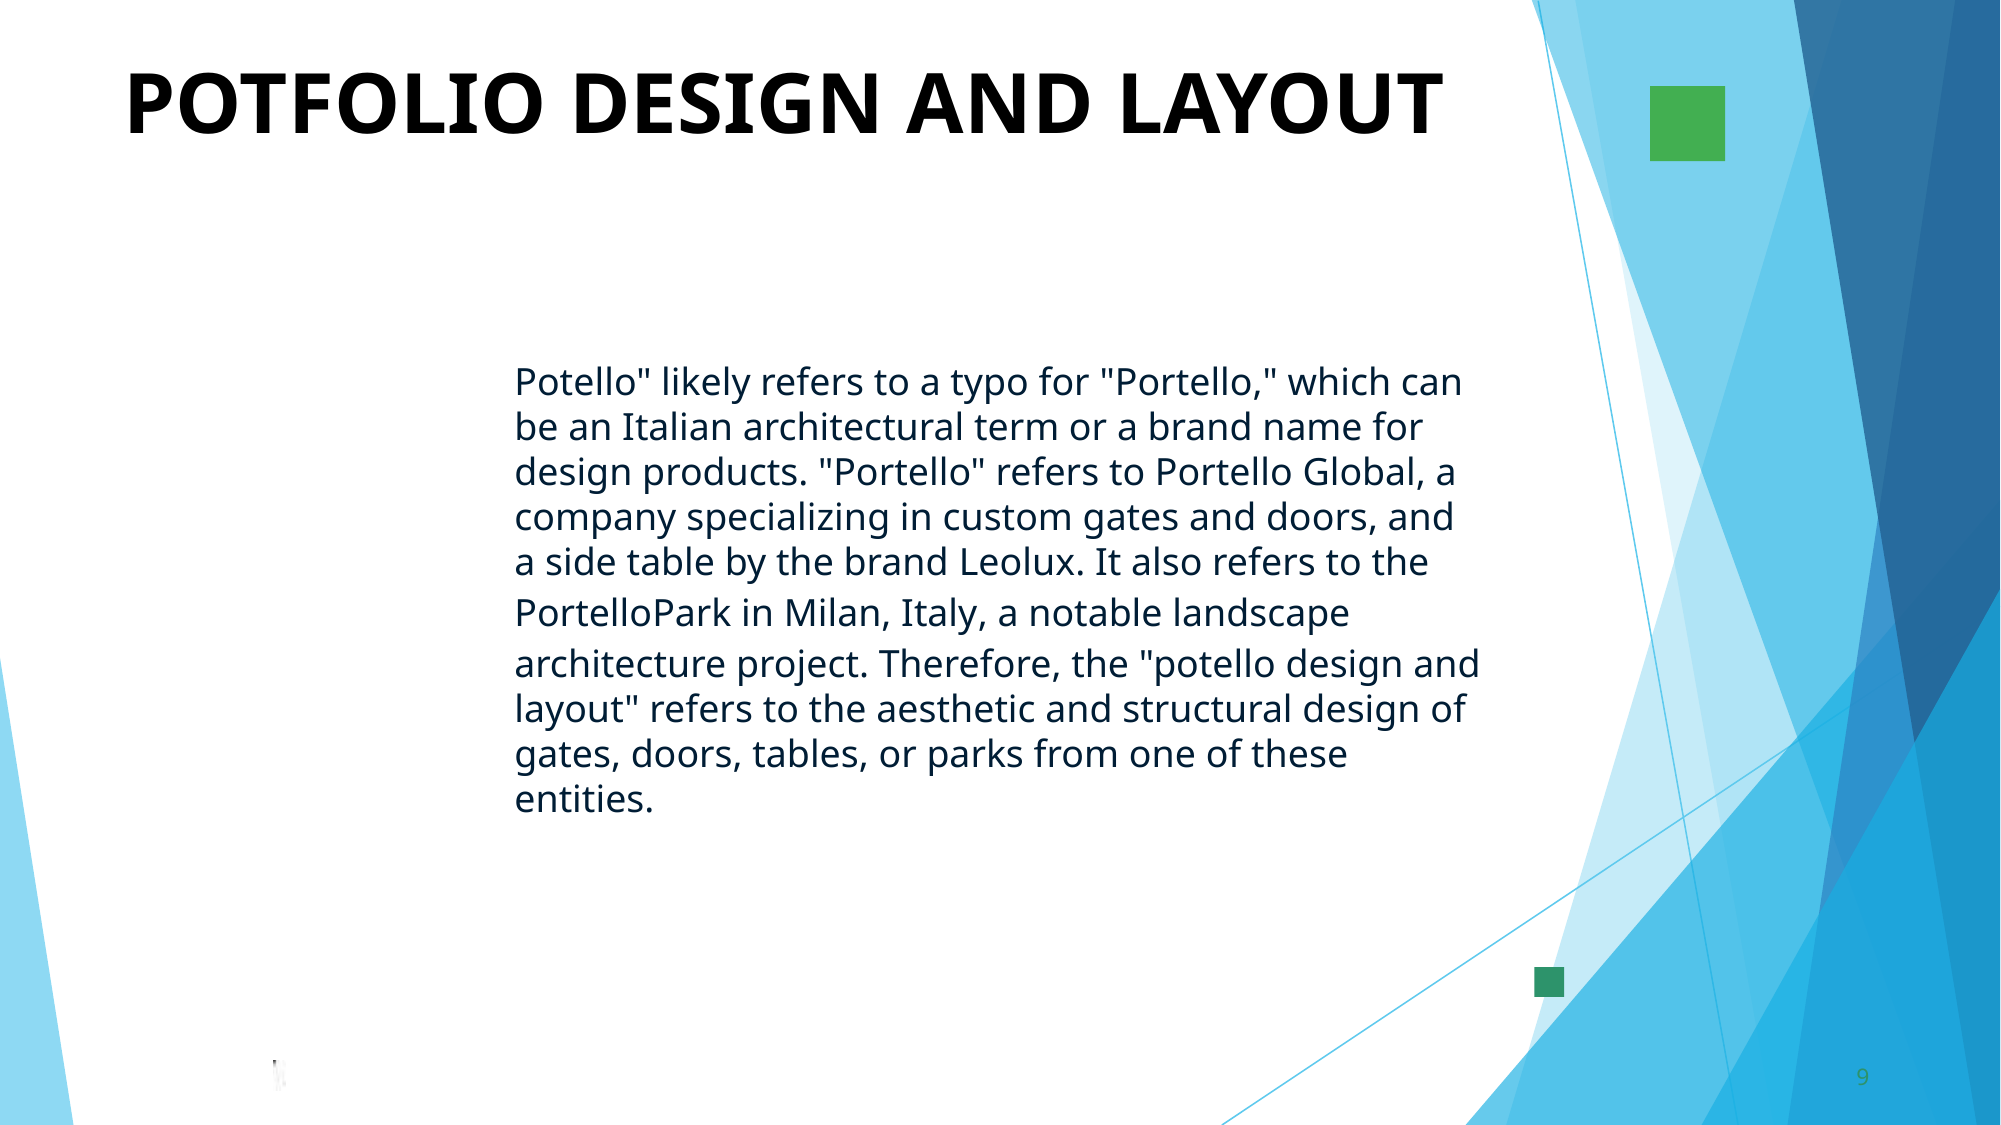

POTFOLIO DESIGN AND LAYOUT
Potello" likely refers to a typo for "Portello," which can be an Italian architectural term or a brand name for design products. "Portello" refers to Portello Global, a company specializing in custom gates and doors, and a side table by the brand Leolux. It also refers to the PortelloPark in Milan, Italy, a notable landscape architecture project. Therefore, the "potello design and layout" refers to the aesthetic and structural design of gates, doors, tables, or parks from one of these entities.